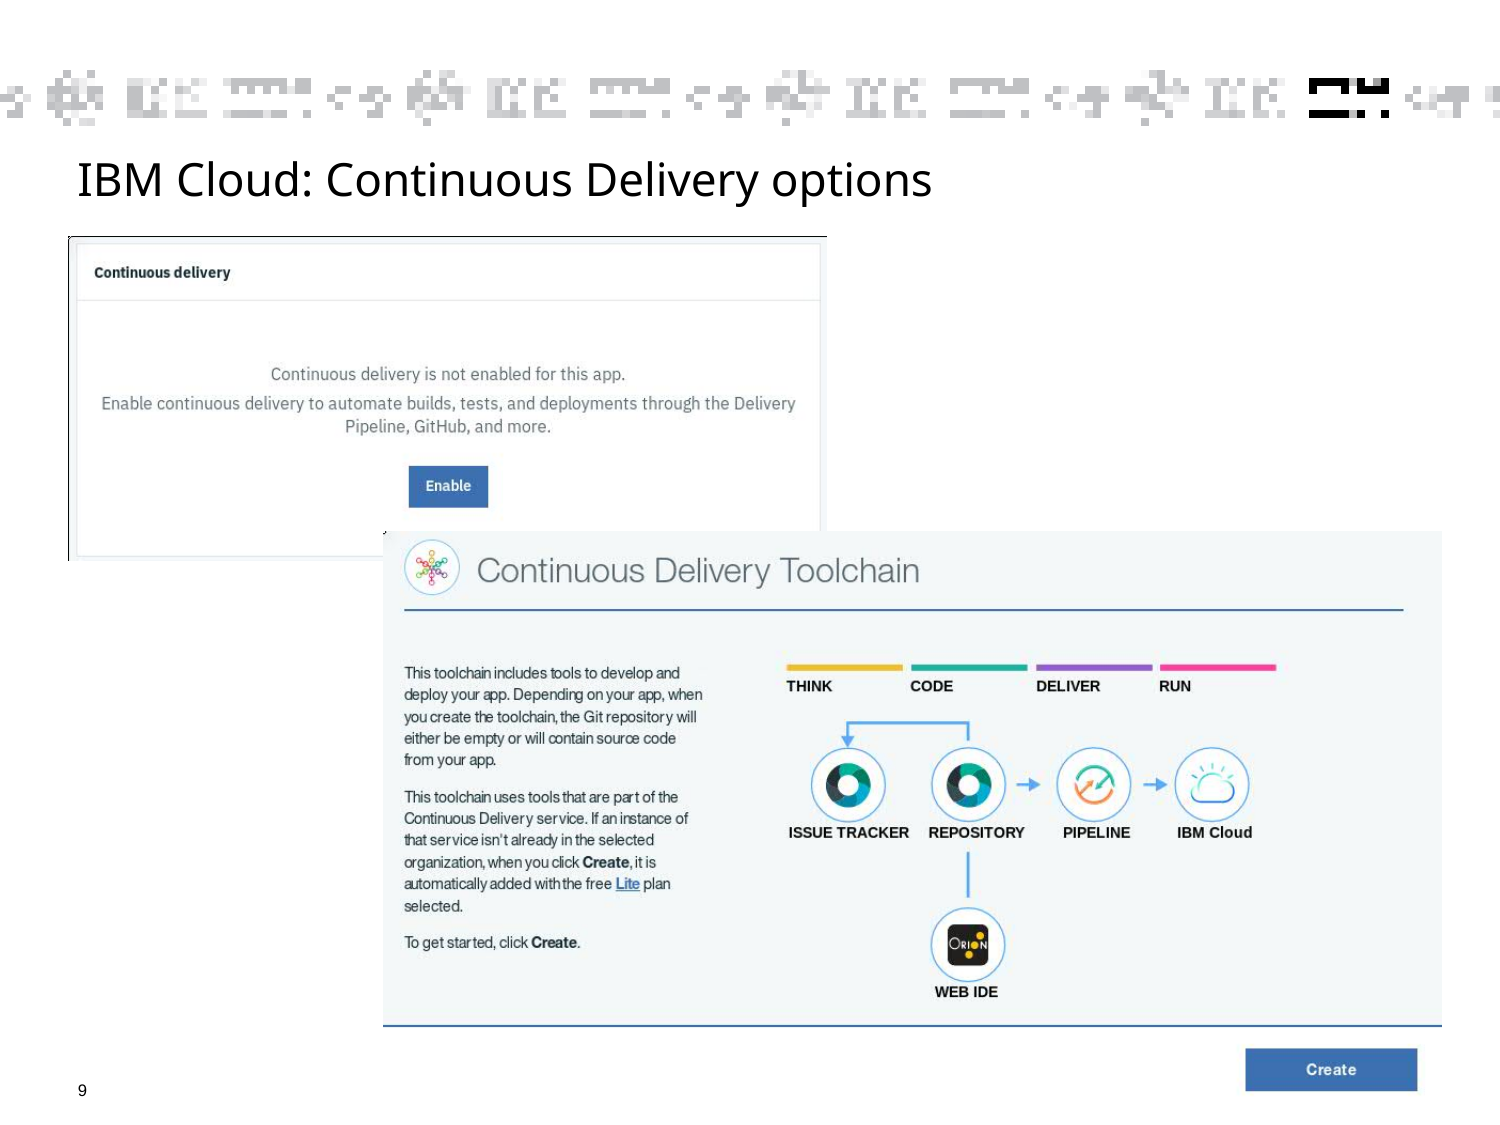

# IBM Cloud: Continuous Delivery options
9